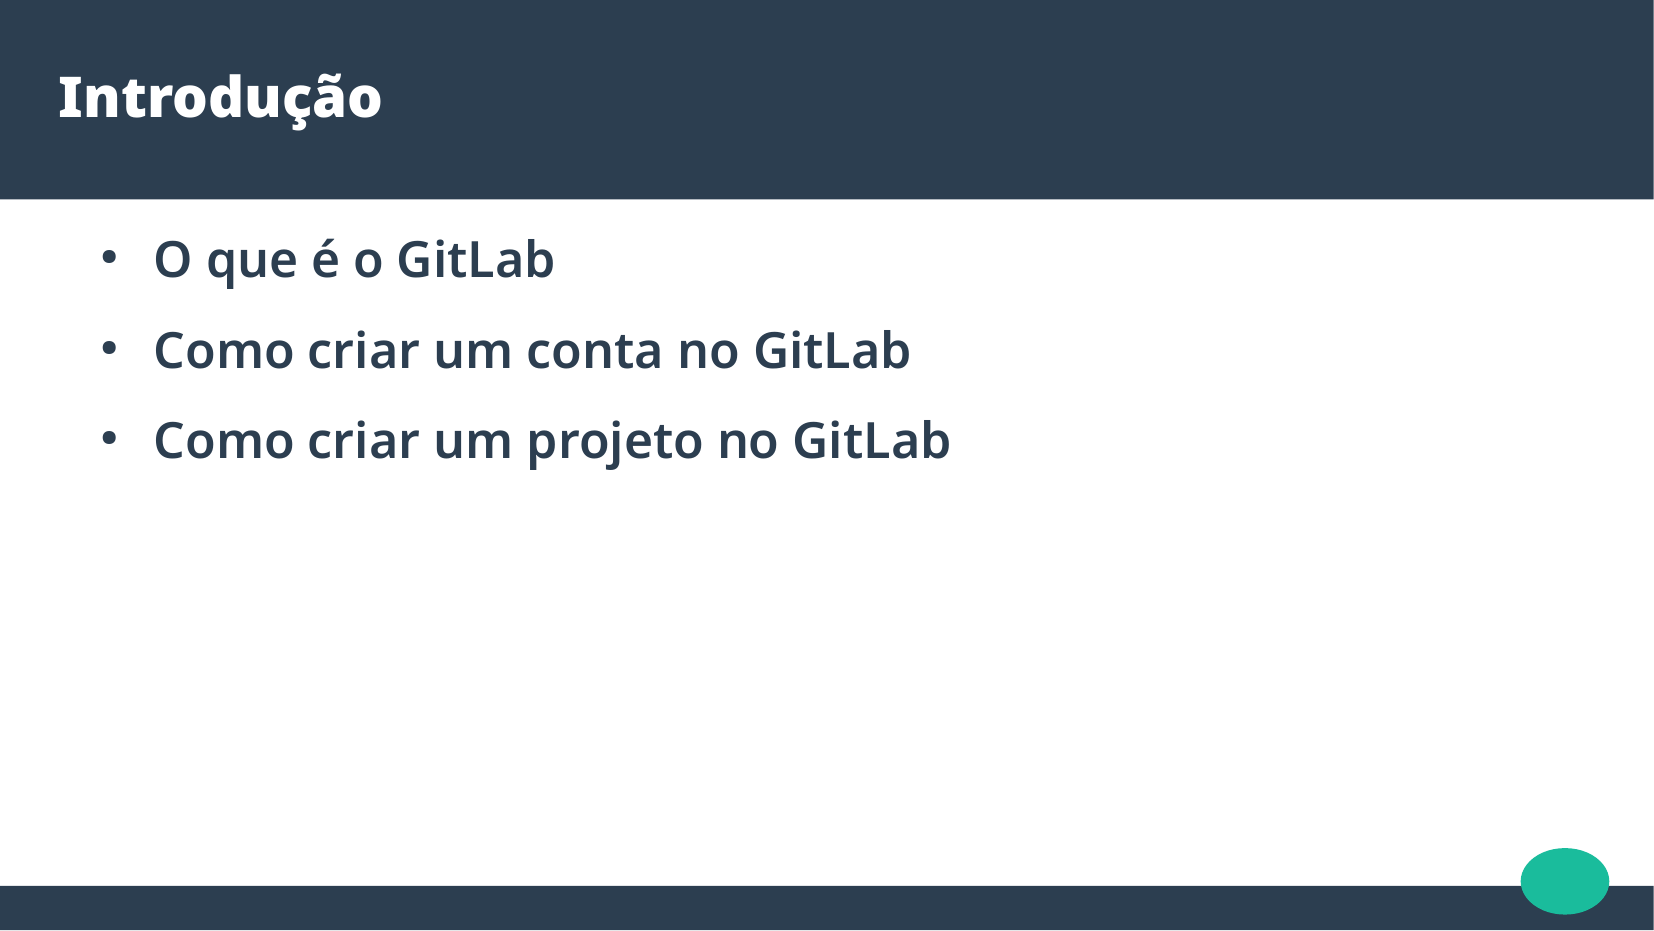

# Introdução
O que é o GitLab
Como criar um conta no GitLab
Como criar um projeto no GitLab